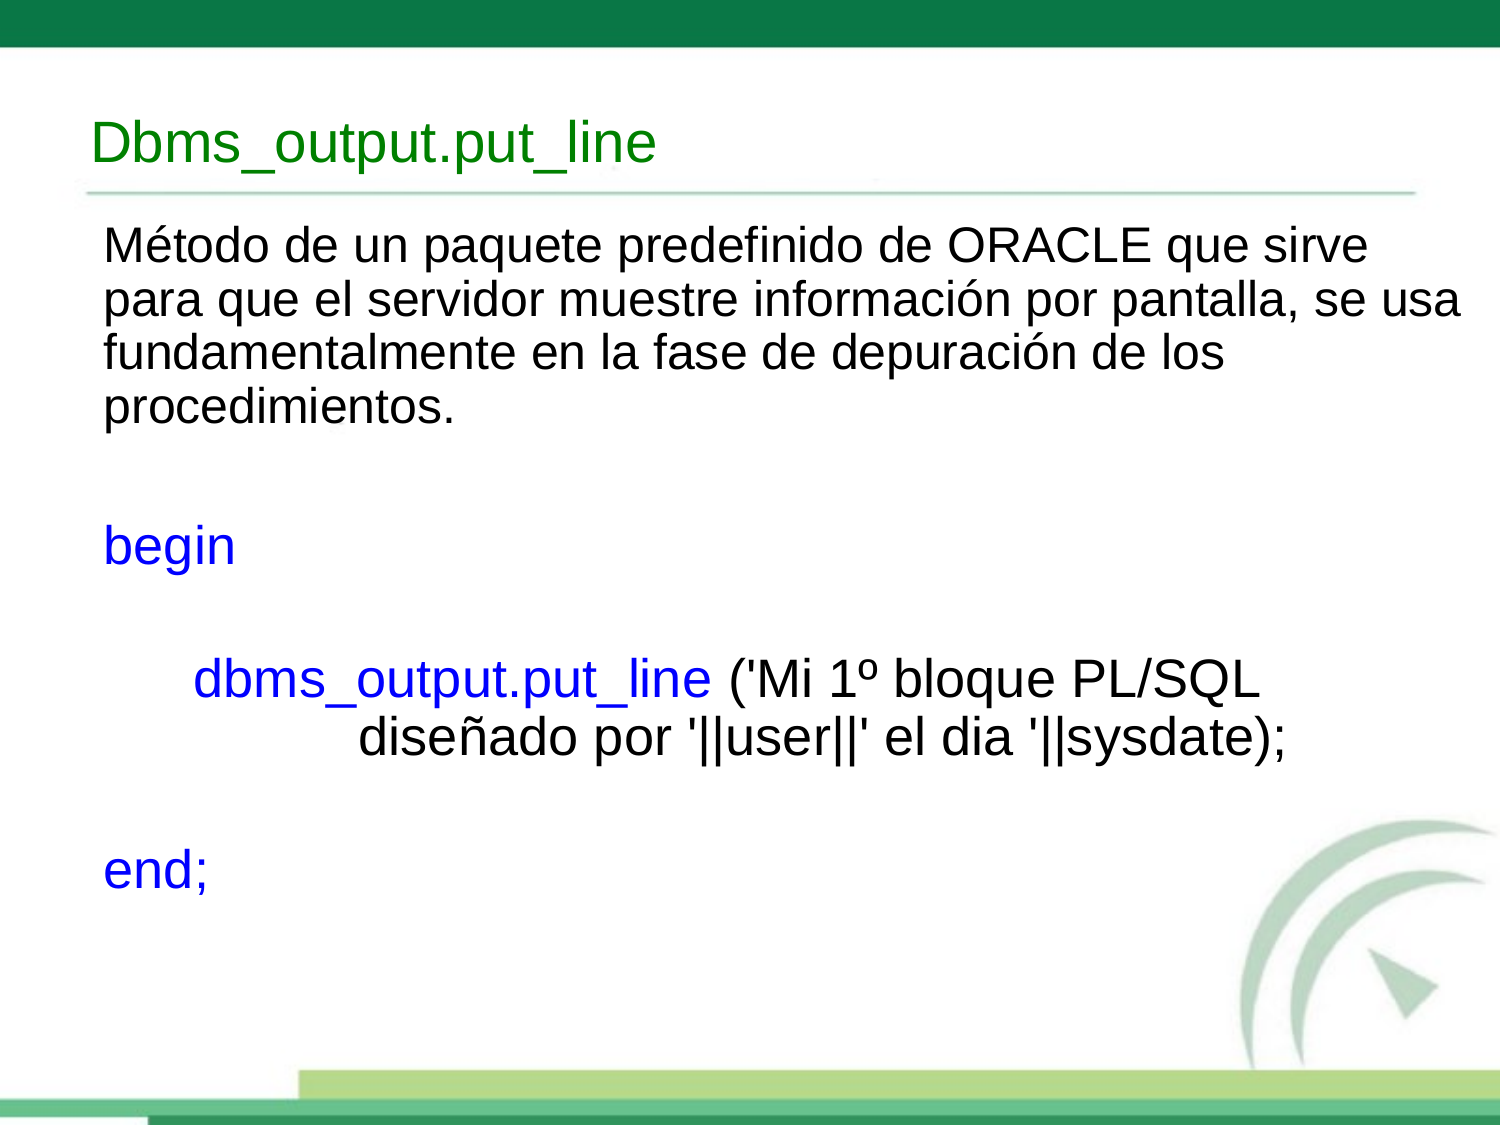

# Dbms_output.put_line
Método de un paquete predefinido de ORACLE que sirve para que el servidor muestre información por pantalla, se usa fundamentalmente en la fase de depuración de los procedimientos.
bbegin
d dbms_output.put_line ('Mi 1º bloque PL/SQL diseñado por '||user||' el dia '||sysdate);
eend;
/